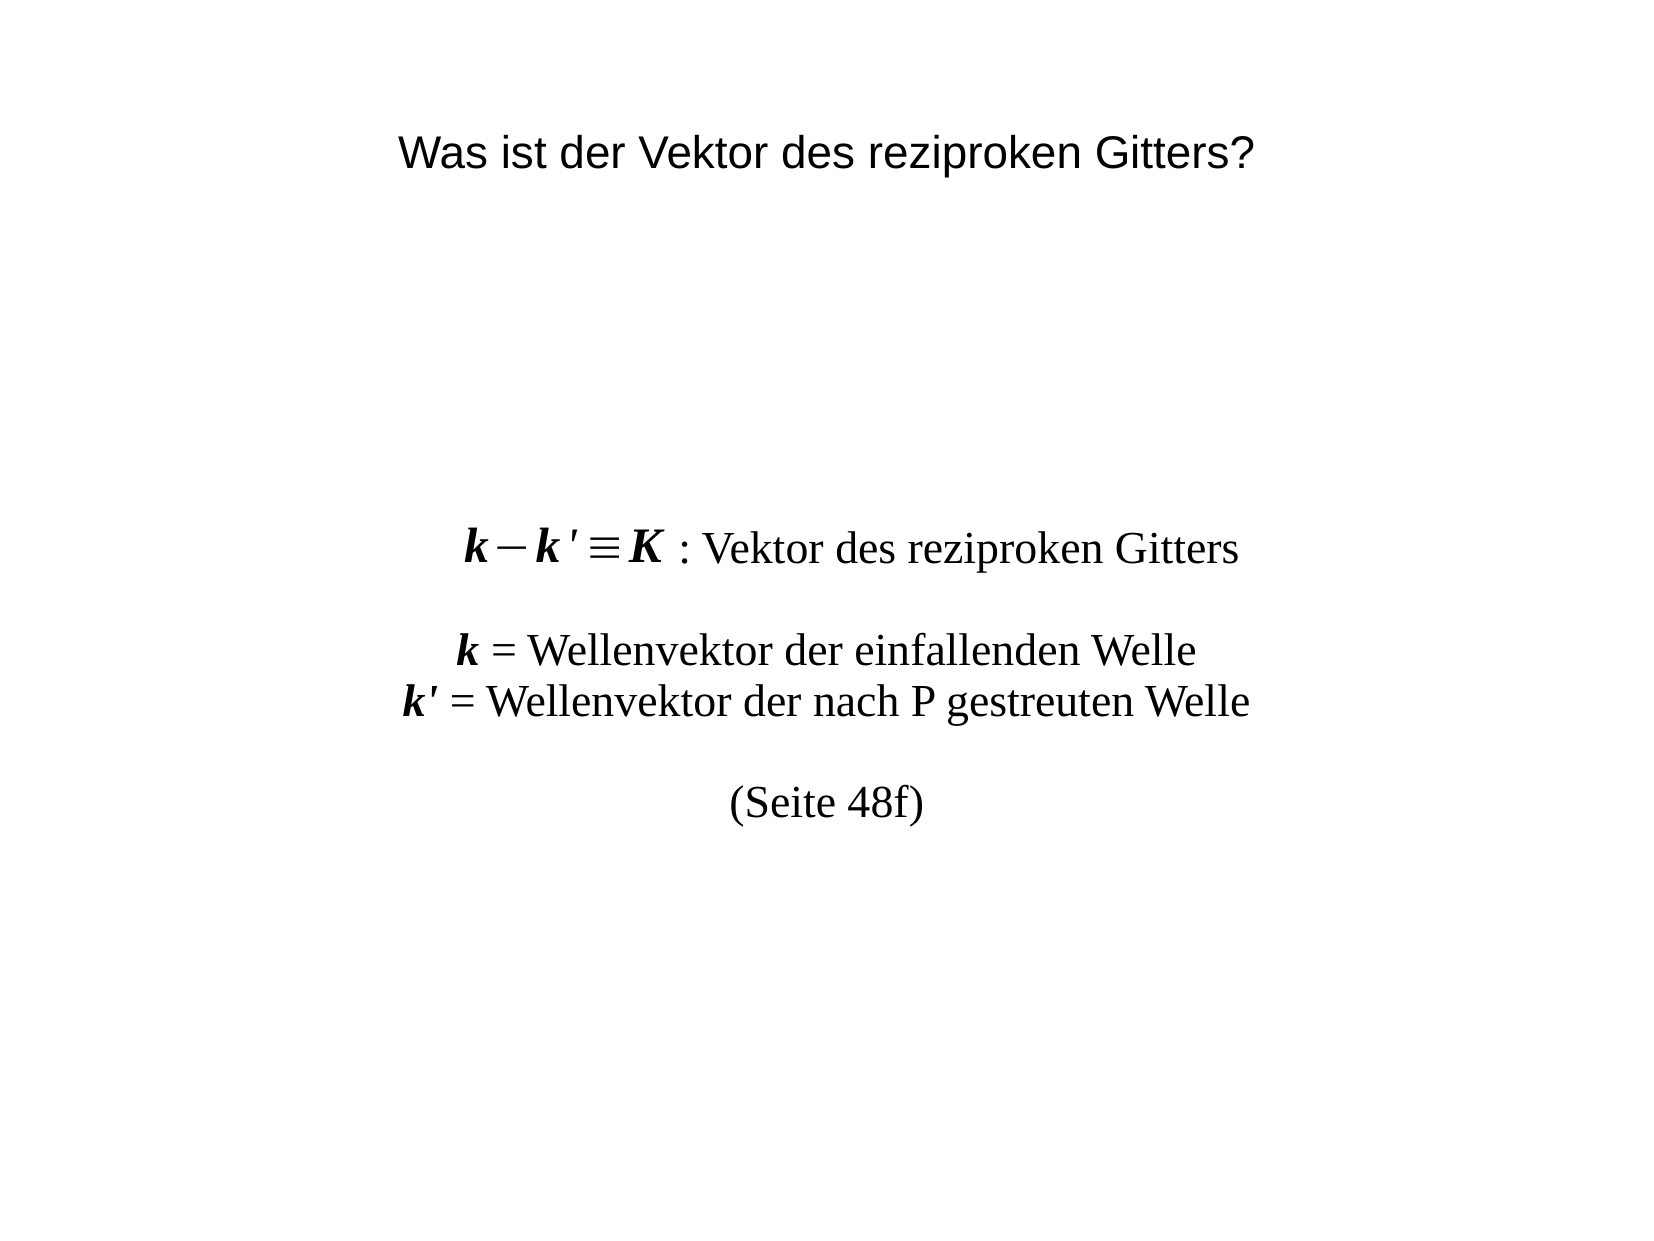

# Was ist der Vektor des reziproken Gitters?
 : Vektor des reziproken Gitters
k = Wellenvektor der einfallenden Welle
k' = Wellenvektor der nach P gestreuten Welle
(Seite 48f)